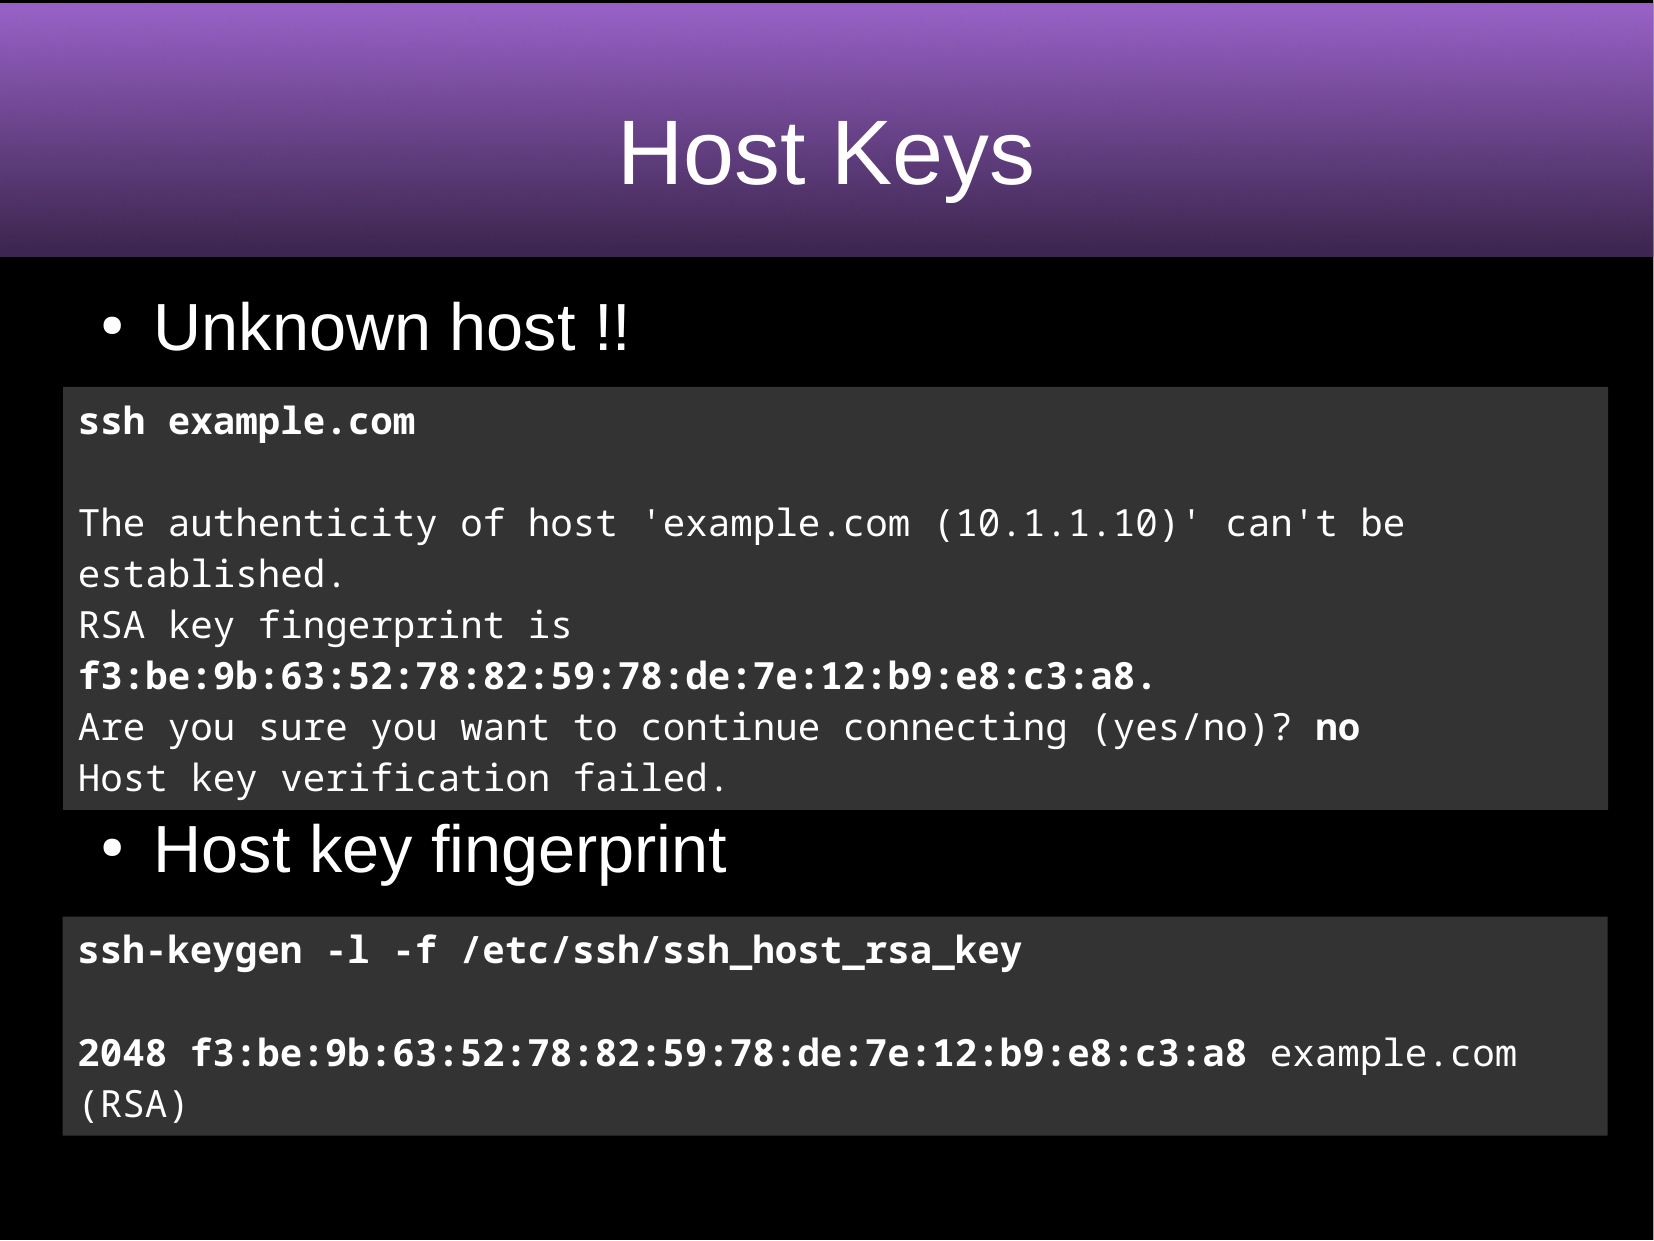

# Host Keys
Unknown host !!
Host key fingerprint
ssh example.com
The authenticity of host 'example.com (10.1.1.10)' can't be established.
RSA key fingerprint is f3:be:9b:63:52:78:82:59:78:de:7e:12:b9:e8:c3:a8.
Are you sure you want to continue connecting (yes/no)? no
Host key verification failed.
ssh-keygen -l -f /etc/ssh/ssh_host_rsa_key
2048 f3:be:9b:63:52:78:82:59:78:de:7e:12:b9:e8:c3:a8 example.com (RSA)